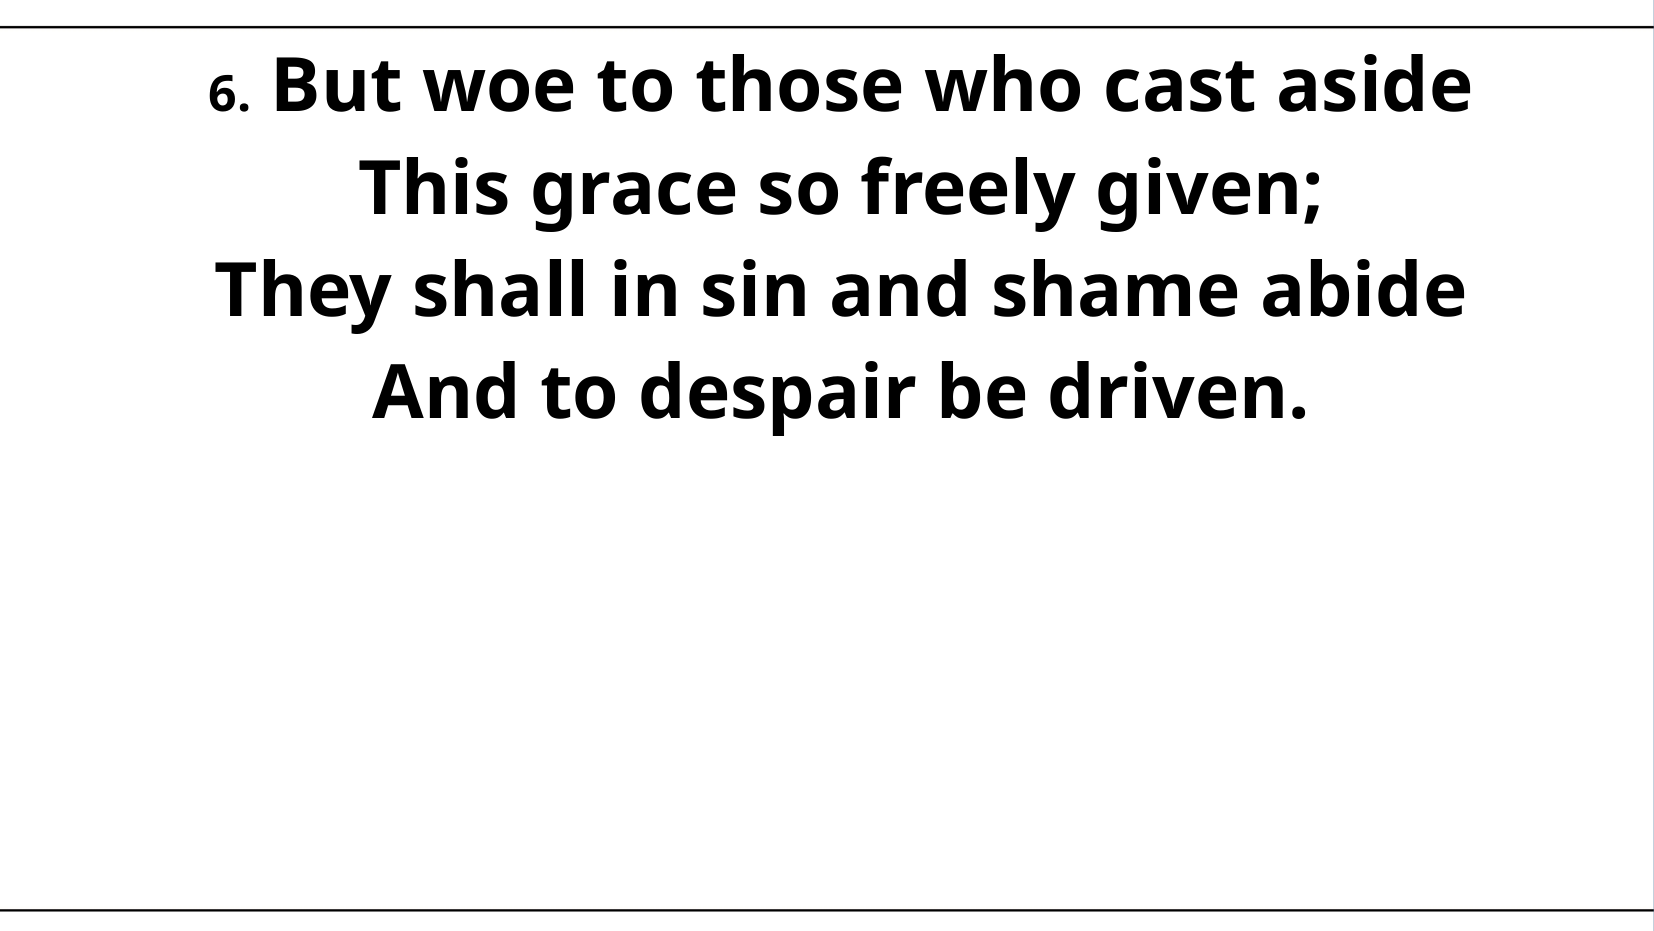

6. But woe to those who cast aside
This grace so freely given;
They shall in sin and shame abide
And to despair be driven.